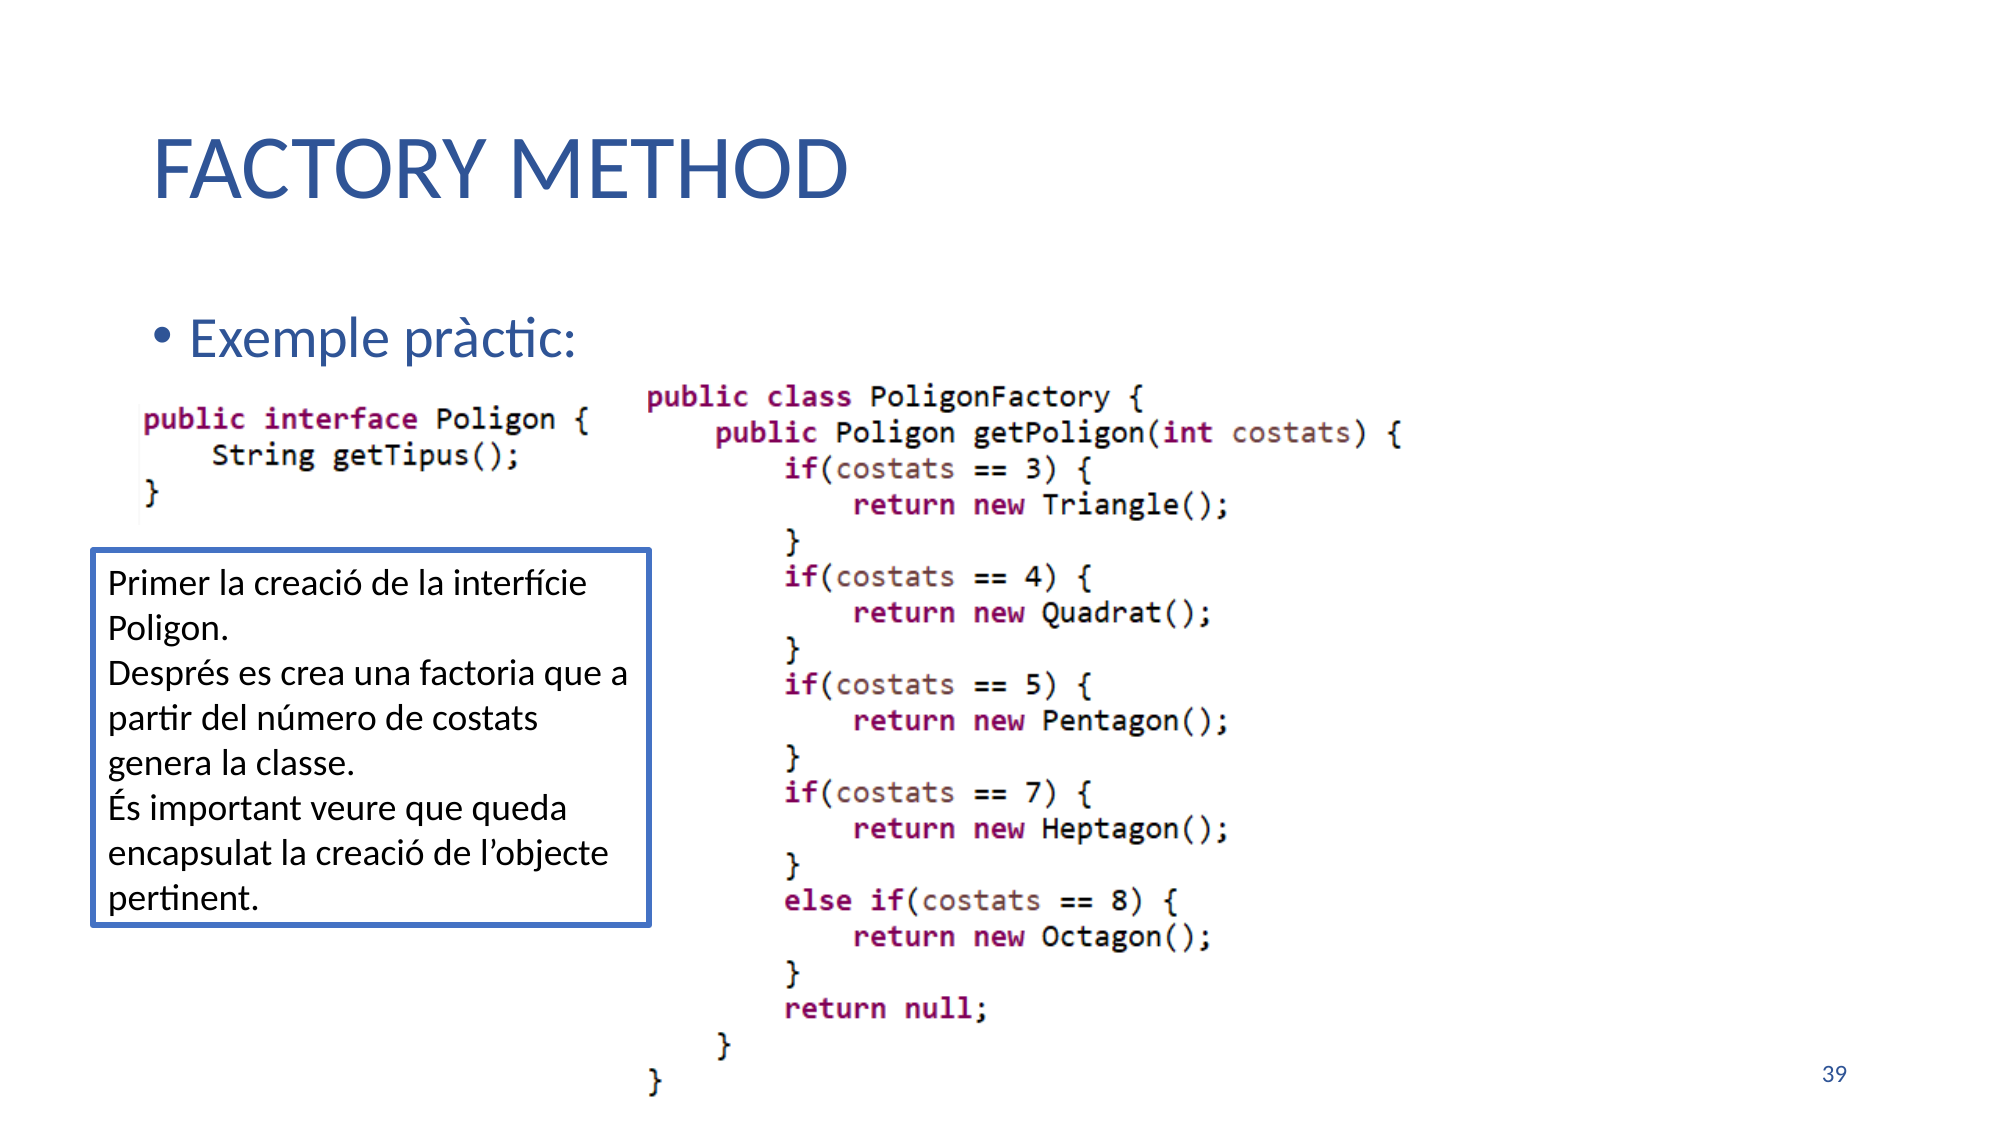

# FACTORY METHOD
Exemple pràctic:
Primer la creació de la interfície Poligon.
Després es crea una factoria que a partir del número de costats genera la classe.
És important veure que queda encapsulat la creació de l’objecte pertinent.